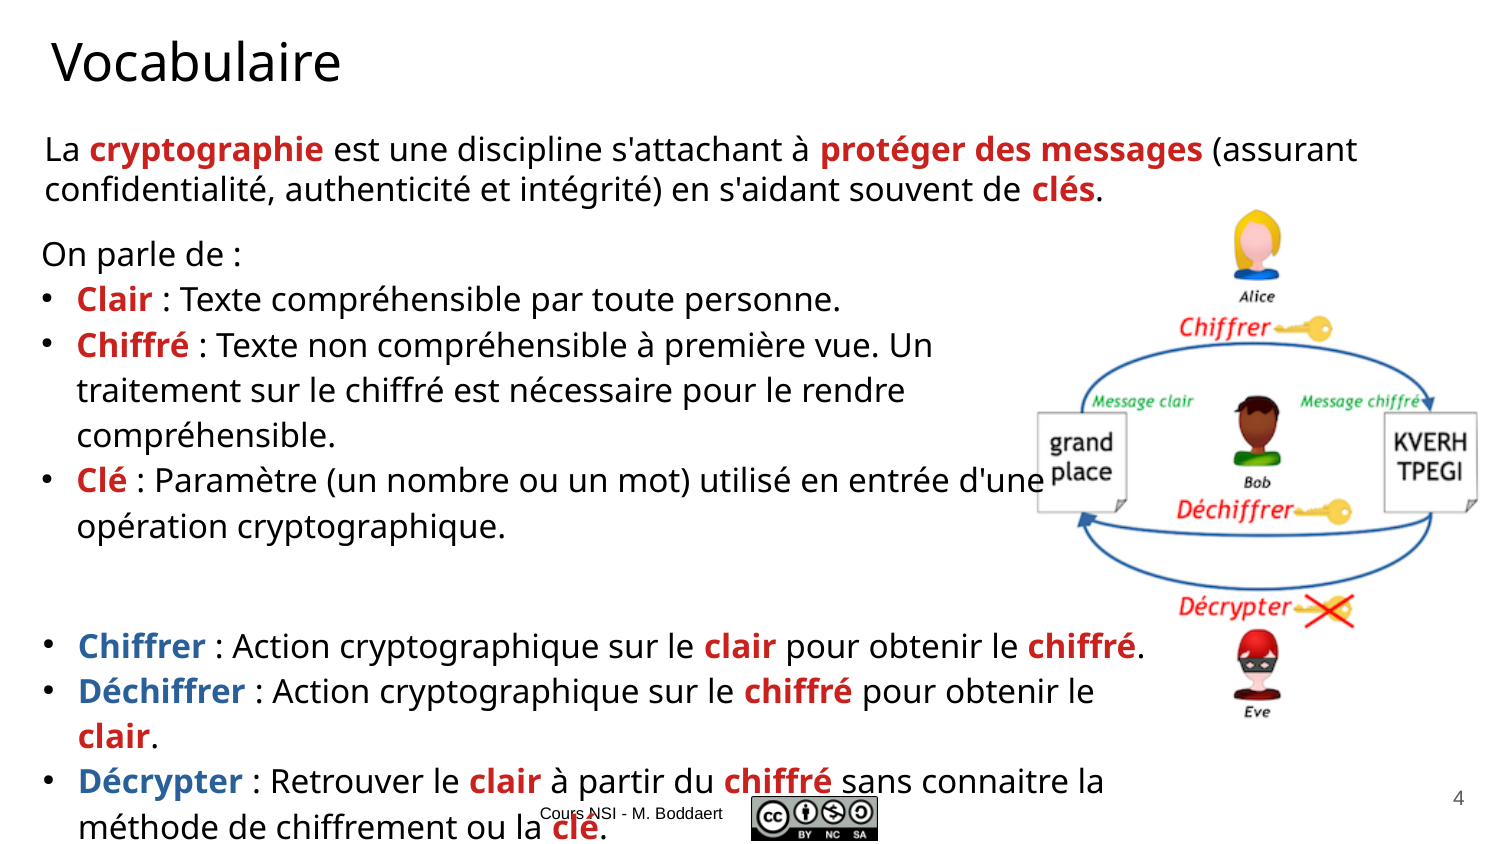

# Vocabulaire
La cryptographie est une discipline s'attachant à protéger des messages (assurant confidentialité, authenticité et intégrité) en s'aidant souvent de clés.
On parle de :
Clair : Texte compréhensible par toute personne.
Chiffré : Texte non compréhensible à première vue. Un traitement sur le chiffré est nécessaire pour le rendre compréhensible.
Clé : Paramètre (un nombre ou un mot) utilisé en entrée d'une opération cryptographique.
Chiffrer : Action cryptographique sur le clair pour obtenir le chiffré.
Déchiffrer : Action cryptographique sur le chiffré pour obtenir le clair.
Décrypter : Retrouver le clair à partir du chiffré sans connaitre la méthode de chiffrement ou la clé.
4